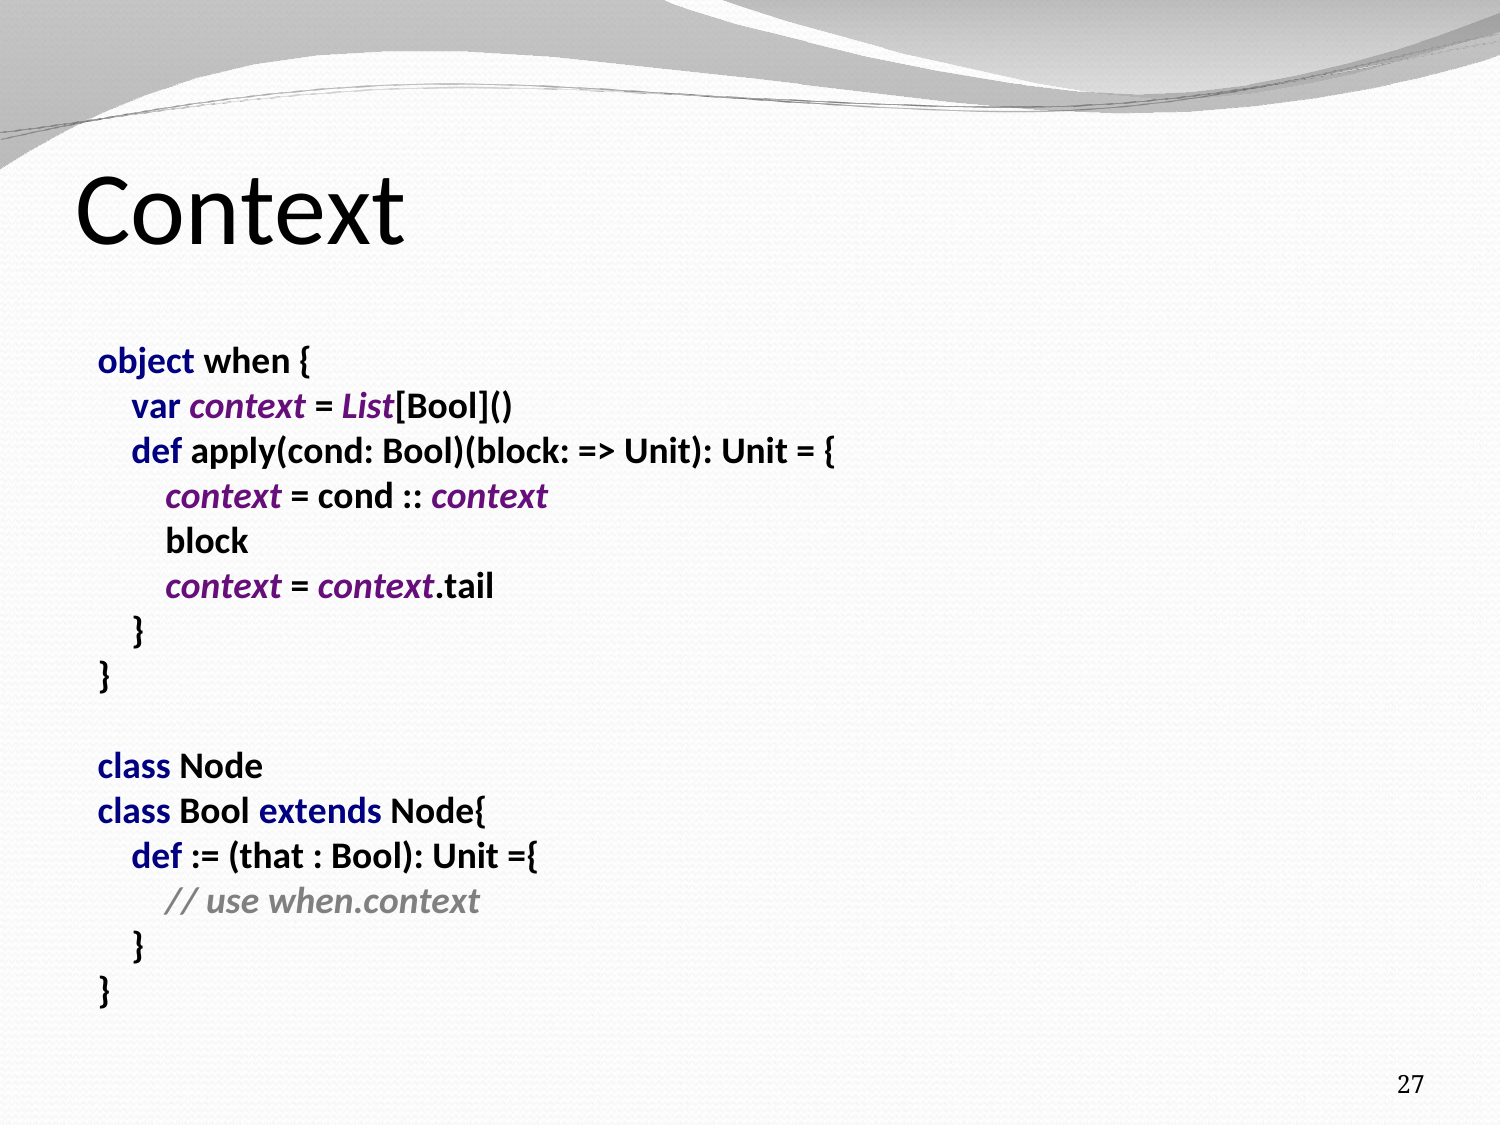

# Context
object when {
 var context = List[Bool]()
 def apply(cond: Bool)(block: => Unit): Unit = {
 context = cond :: context
 block
 context = context.tail
 }
}
class Node
class Bool extends Node{
 def := (that : Bool): Unit ={
 // use when.context
 }
}